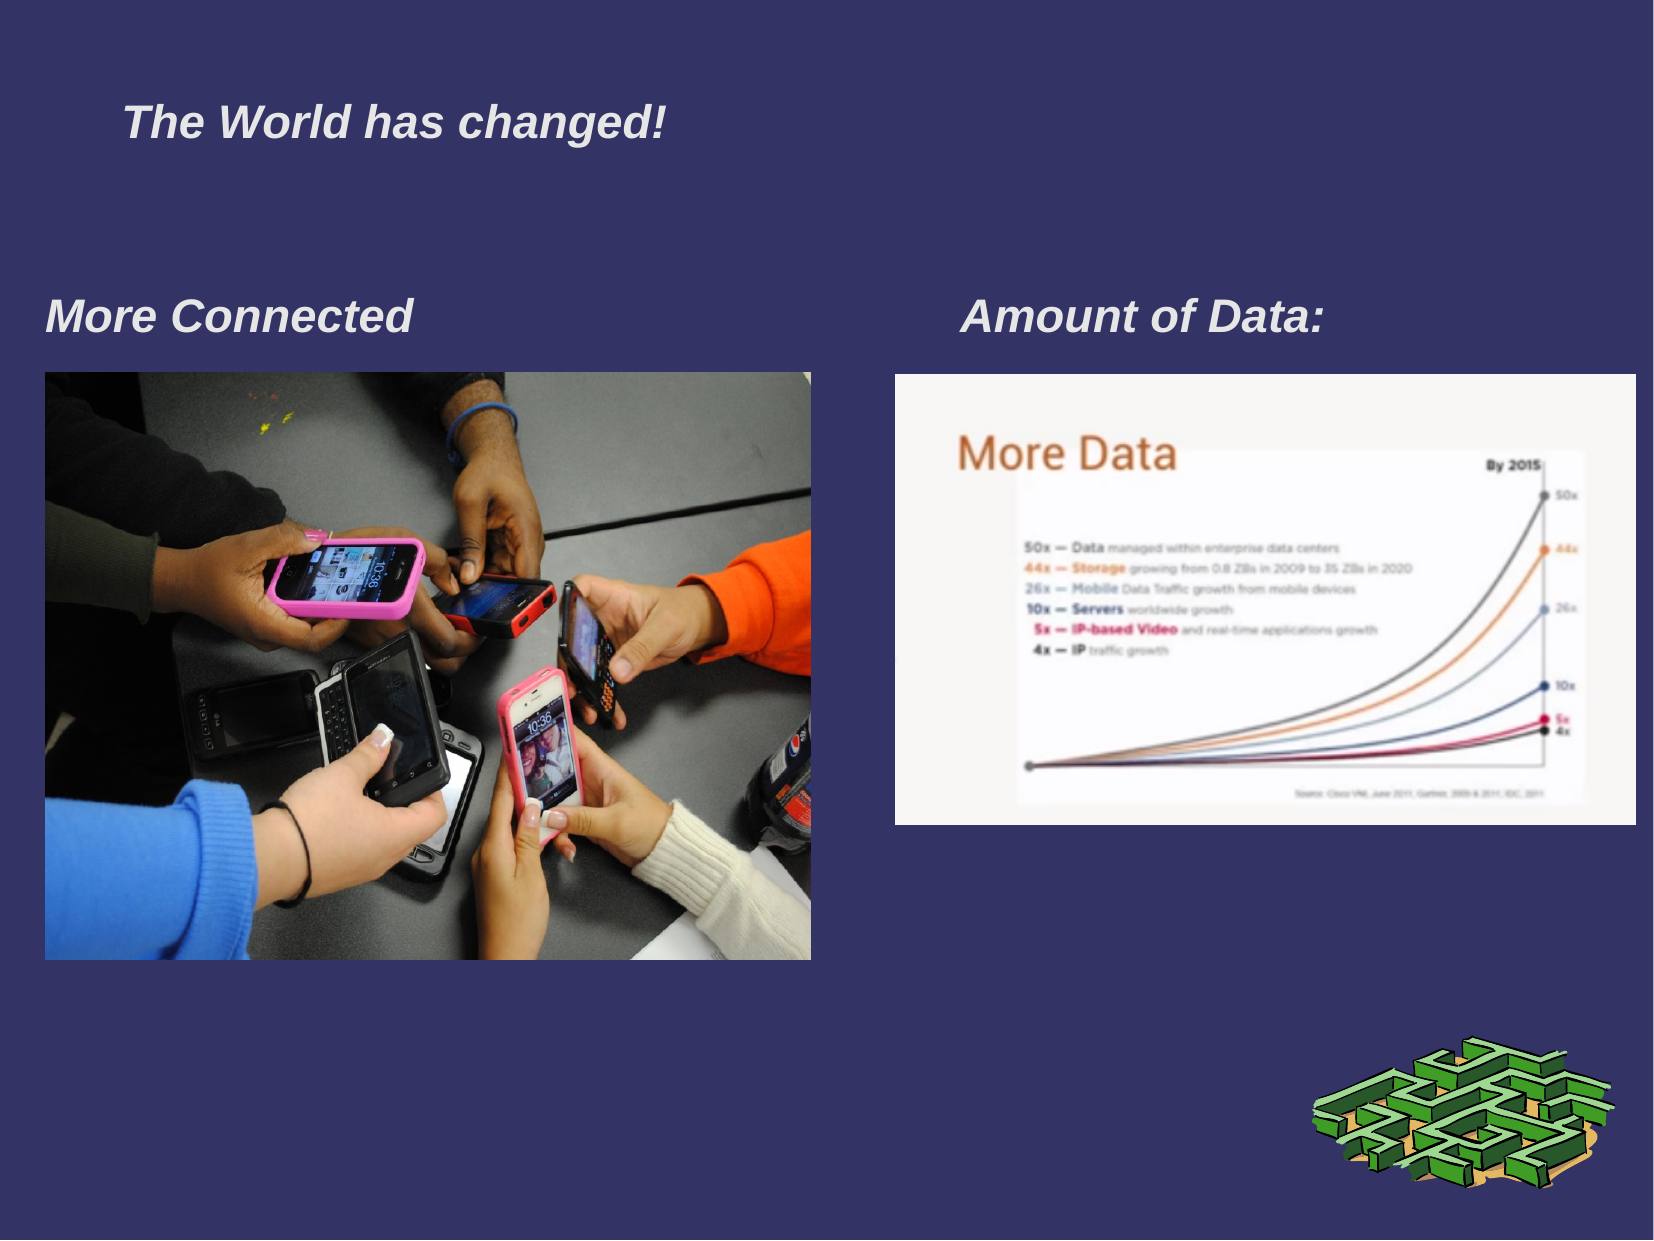

# The World has changed!
More Connected
Amount of Data: